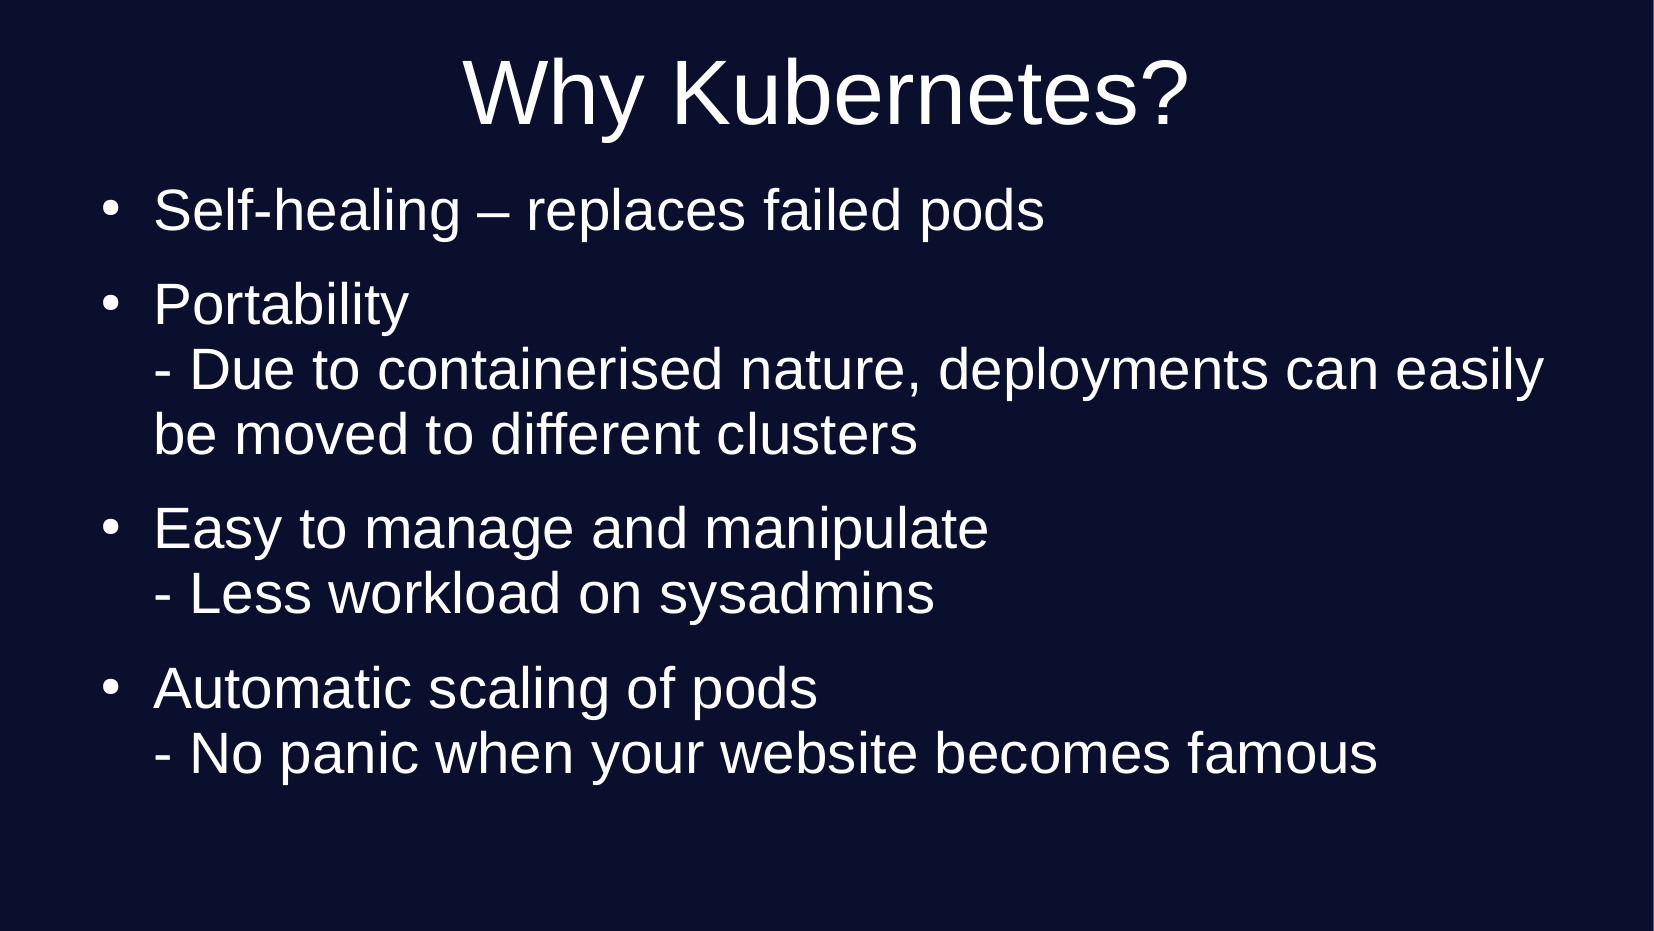

# Why Kubernetes?
Self-healing – replaces failed pods
Portability
- Due to containerised nature, deployments can easily be moved to different clusters
Easy to manage and manipulate
- Less workload on sysadmins
Automatic scaling of pods
- No panic when your website becomes famous